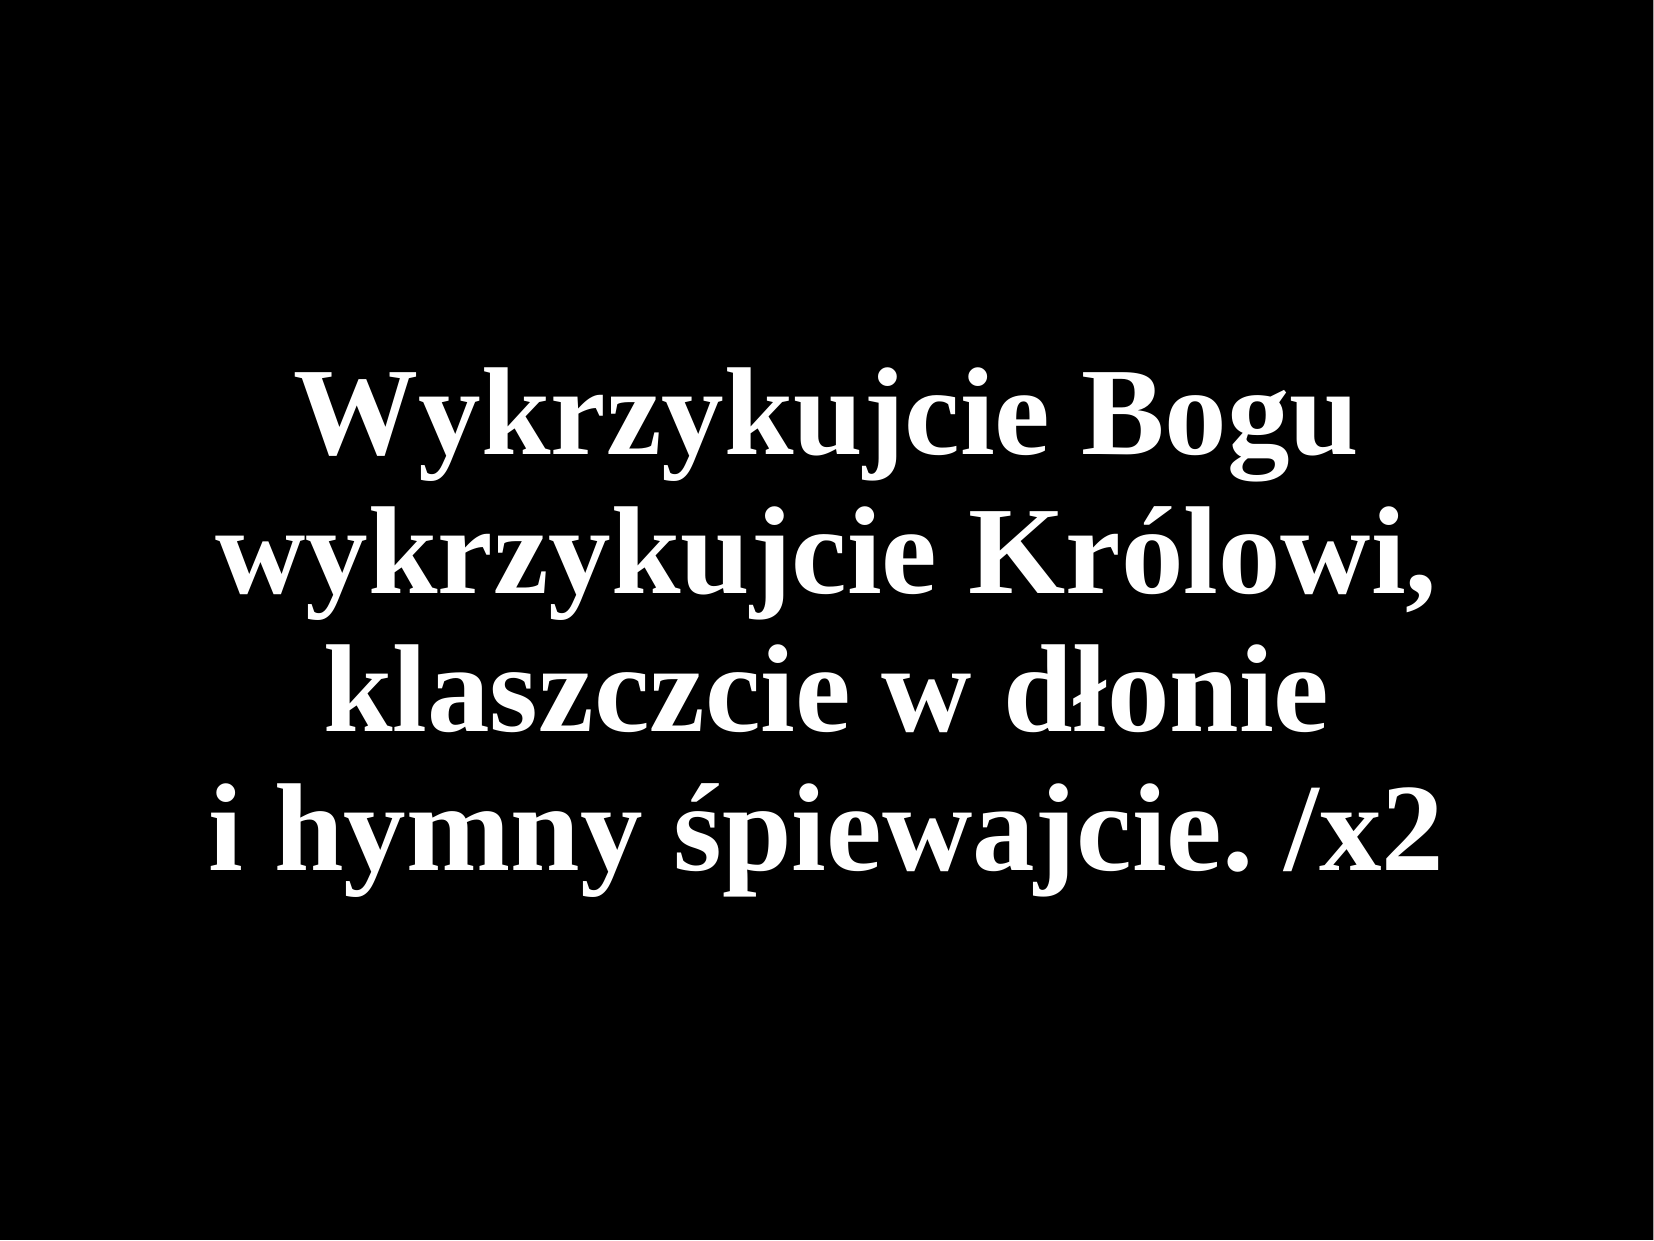

# Wykrzykujcie Bogu wykrzykujcie Królowi, klaszczcie w dłonie i hymny śpiewajcie. /x2